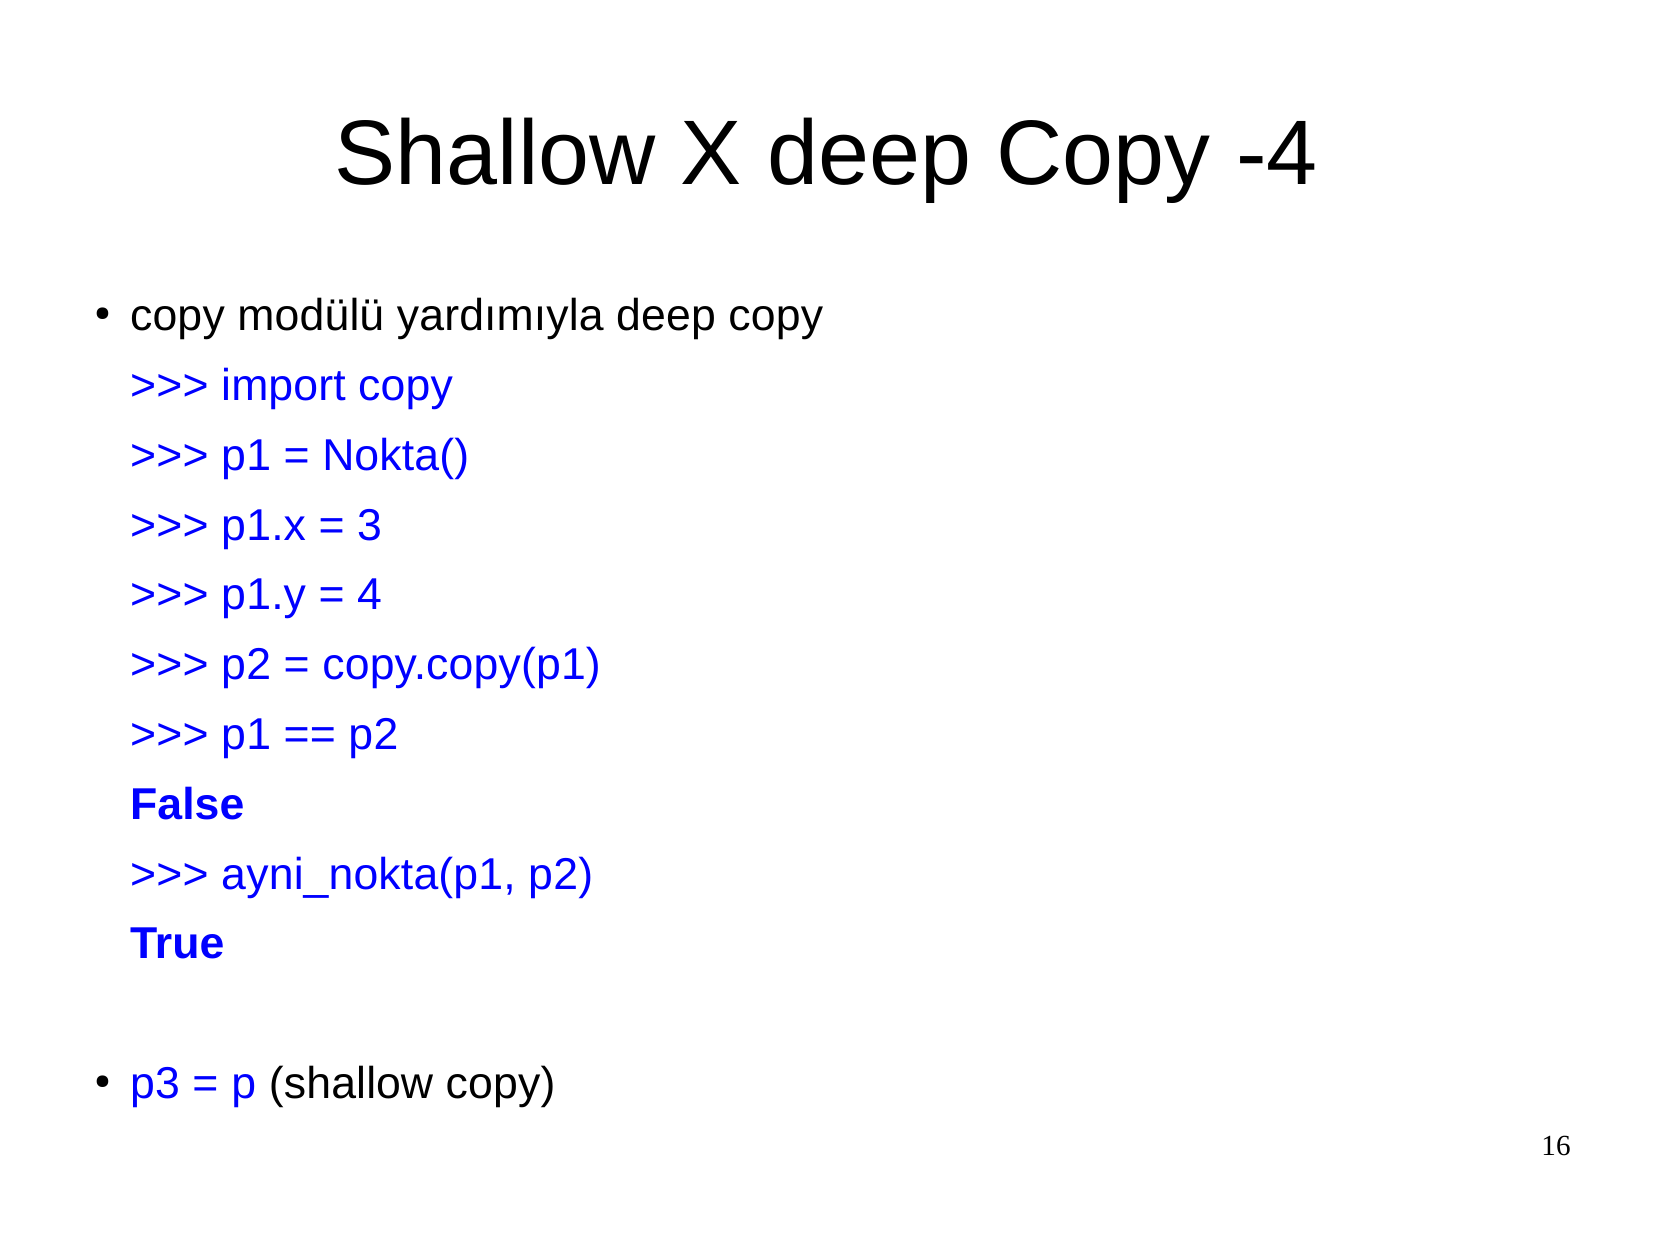

# Shallow X deep Copy -4
copy modülü yardımıyla deep copy
>>> import copy
>>> p1 = Nokta()
>>> p1.x = 3
>>> p1.y = 4
>>> p2 = copy.copy(p1)
>>> p1 == p2
False
>>> ayni_nokta(p1, p2)
True
p3 = p (shallow copy)
16